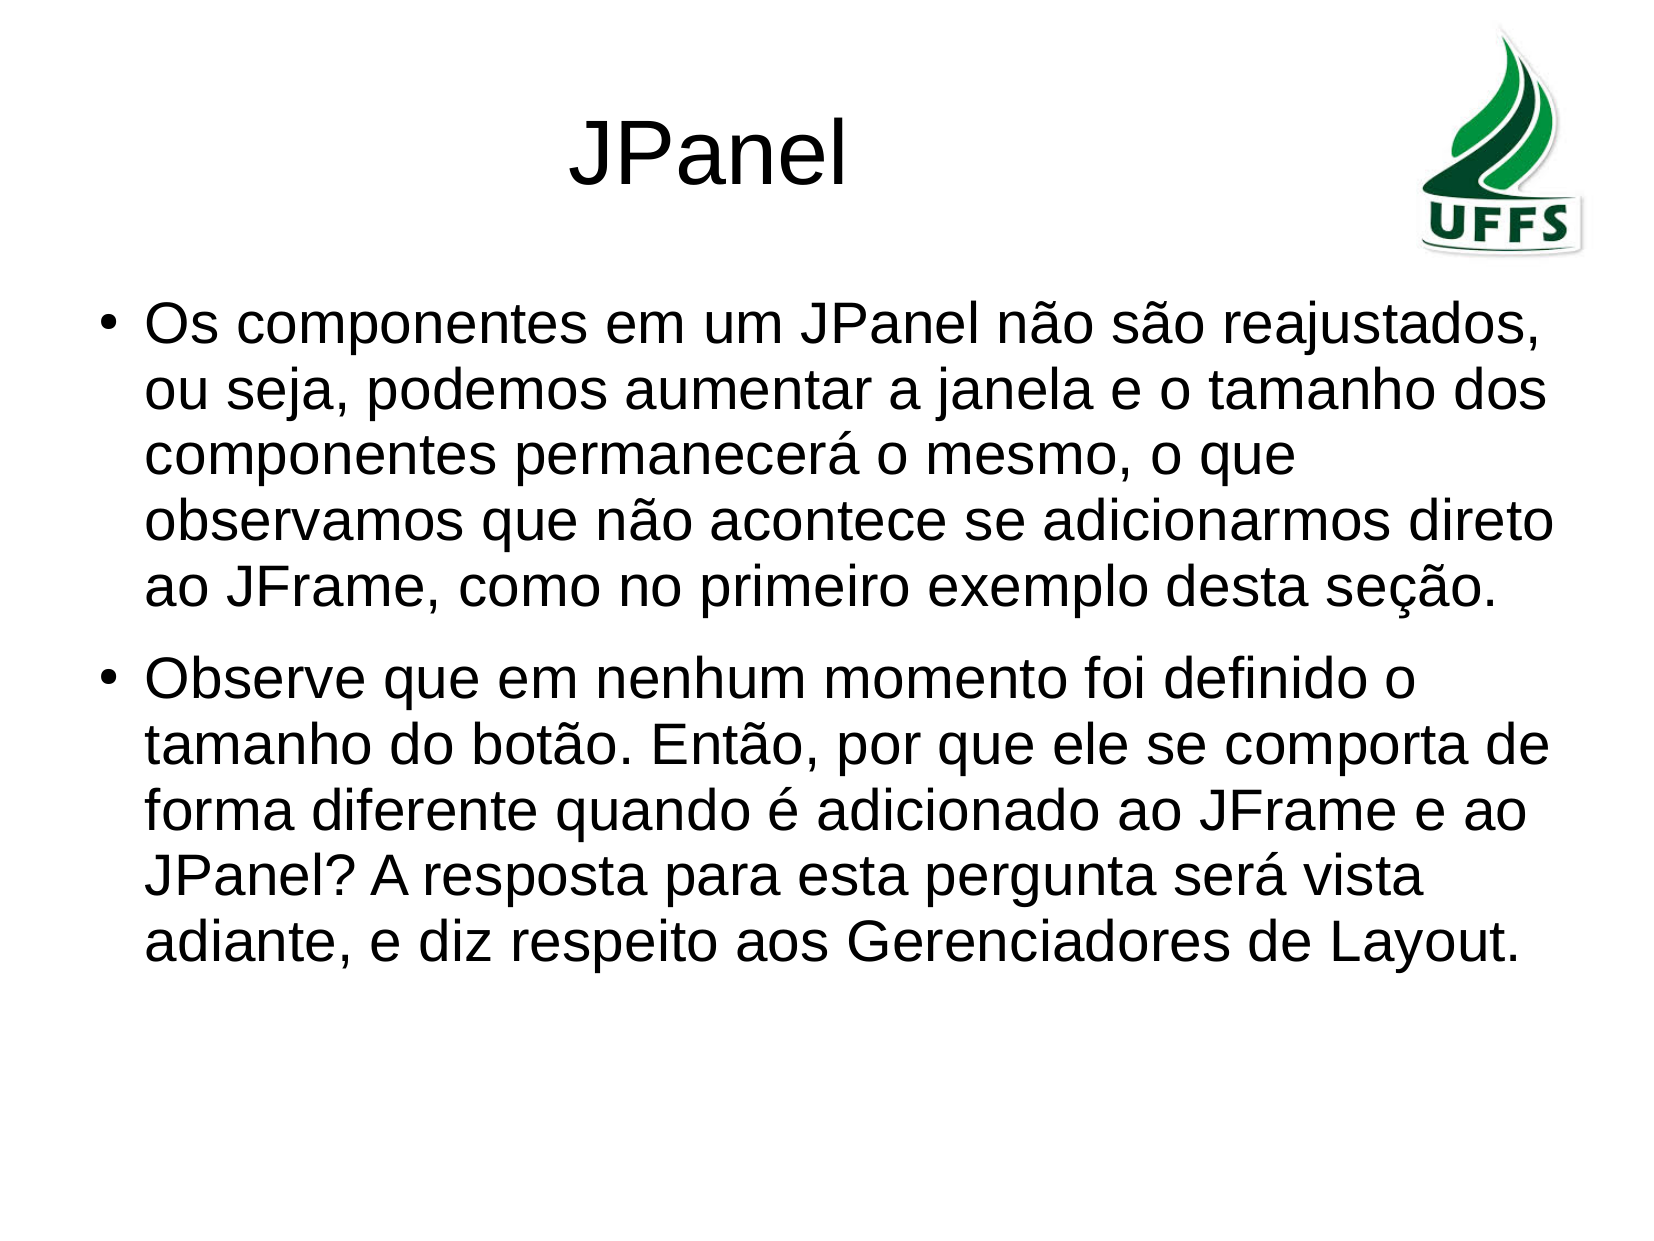

# JPanel
Os componentes em um JPanel não são reajustados, ou seja, podemos aumentar a janela e o tamanho dos componentes permanecerá o mesmo, o que observamos que não acontece se adicionarmos direto ao JFrame, como no primeiro exemplo desta seção.
Observe que em nenhum momento foi definido o tamanho do botão. Então, por que ele se comporta de forma diferente quando é adicionado ao JFrame e ao JPanel? A resposta para esta pergunta será vista adiante, e diz respeito aos Gerenciadores de Layout.